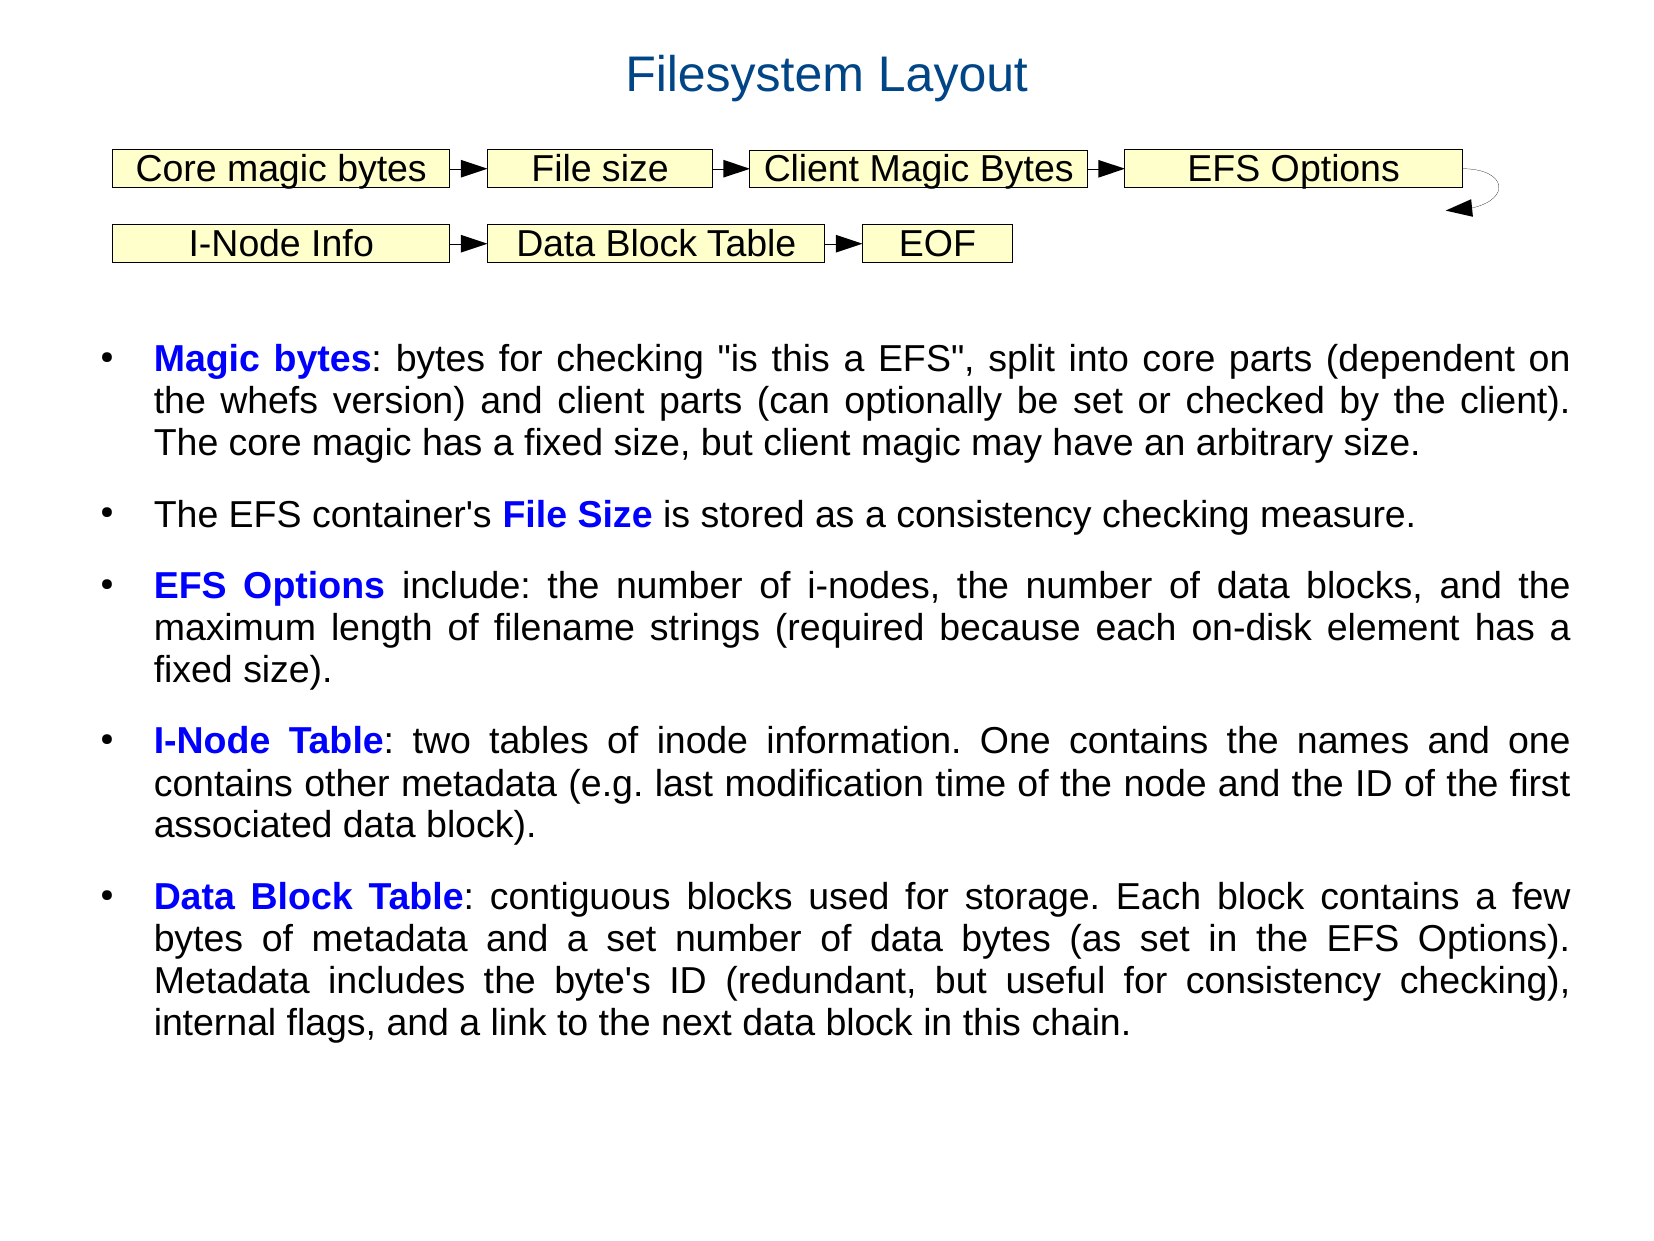

Filesystem Layout
Core magic bytes
File size
EFS Options
Client Magic Bytes
I-Node Info
Data Block Table
EOF
# Magic bytes: bytes for checking "is this a EFS", split into core parts (dependent on the whefs version) and client parts (can optionally be set or checked by the client). The core magic has a fixed size, but client magic may have an arbitrary size.
The EFS container's File Size is stored as a consistency checking measure.
EFS Options include: the number of i-nodes, the number of data blocks, and the maximum length of filename strings (required because each on-disk element has a fixed size).
I-Node Table: two tables of inode information. One contains the names and one contains other metadata (e.g. last modification time of the node and the ID of the first associated data block).
Data Block Table: contiguous blocks used for storage. Each block contains a few bytes of metadata and a set number of data bytes (as set in the EFS Options). Metadata includes the byte's ID (redundant, but useful for consistency checking), internal flags, and a link to the next data block in this chain.